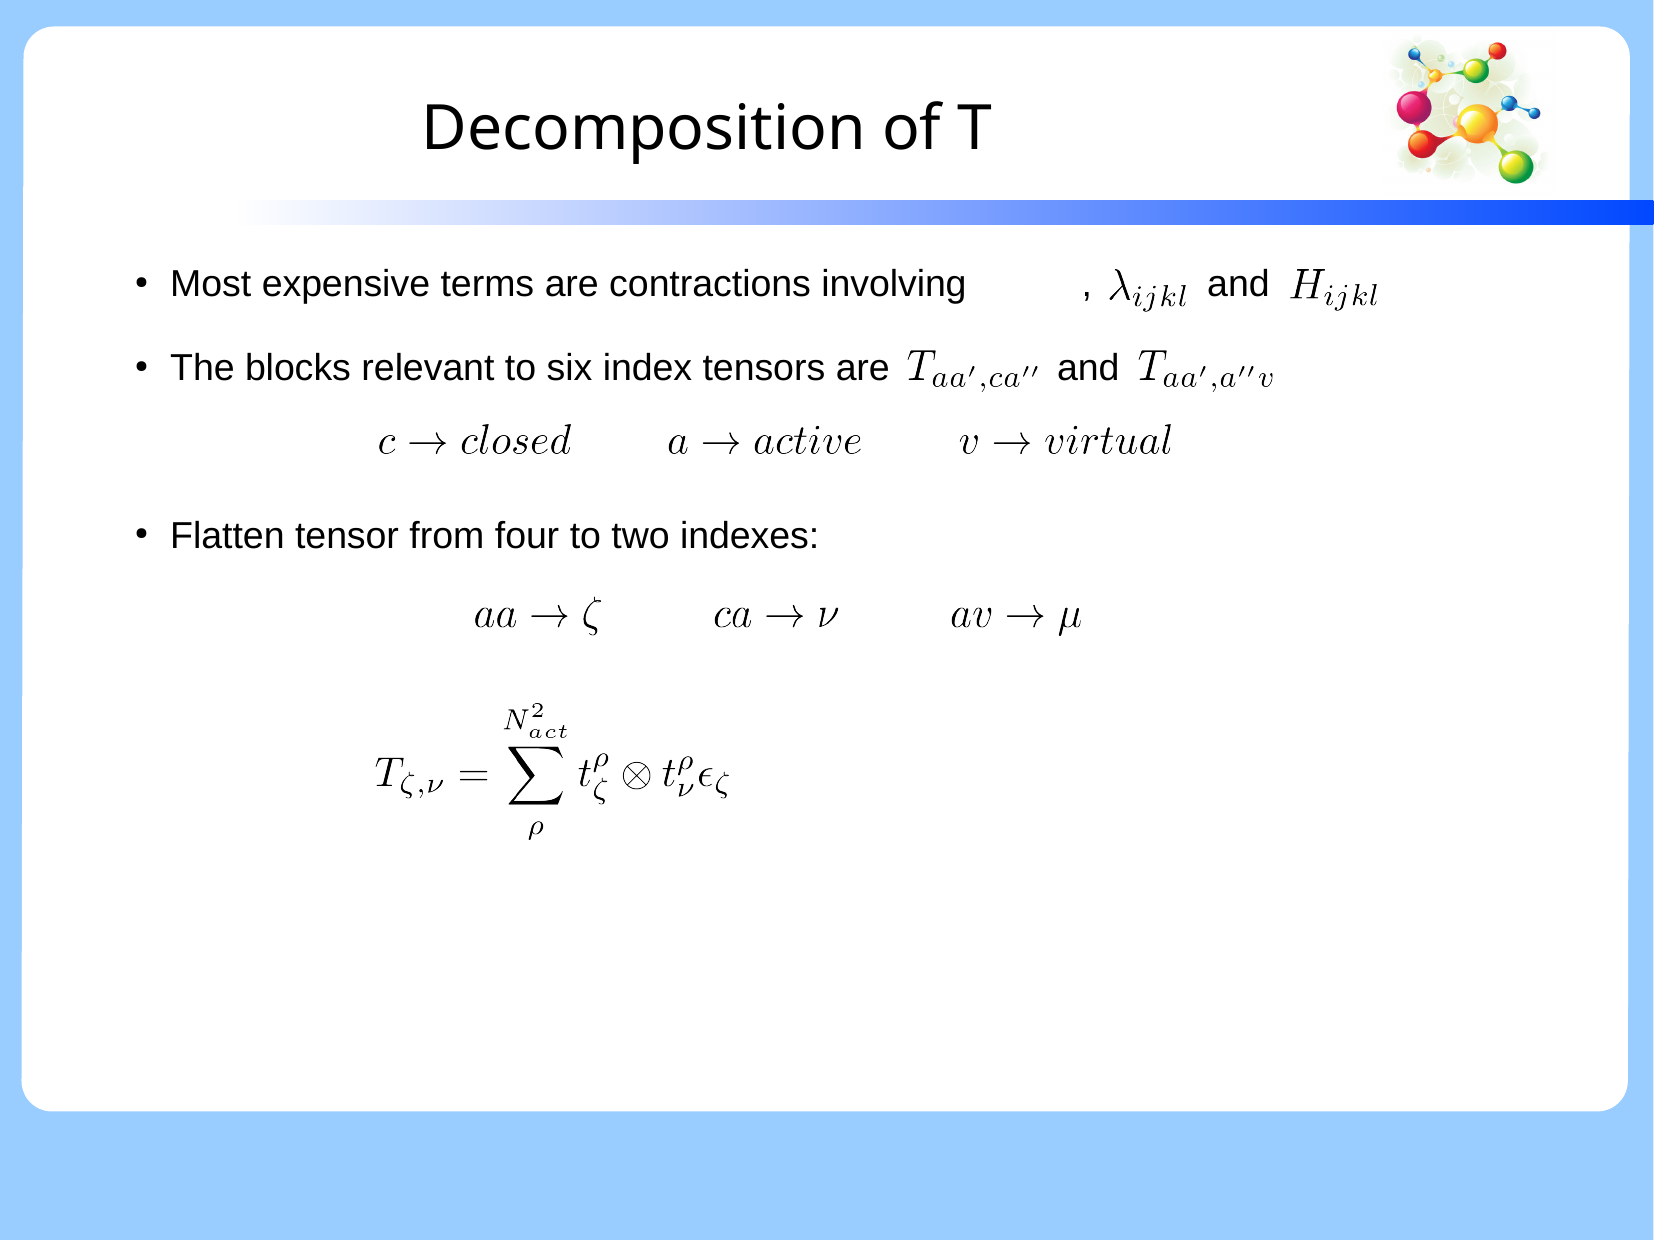

# Decomposition of T
Most expensive terms are contractions involving , and
The blocks relevant to six index tensors are and
Flatten tensor from four to two indexes: